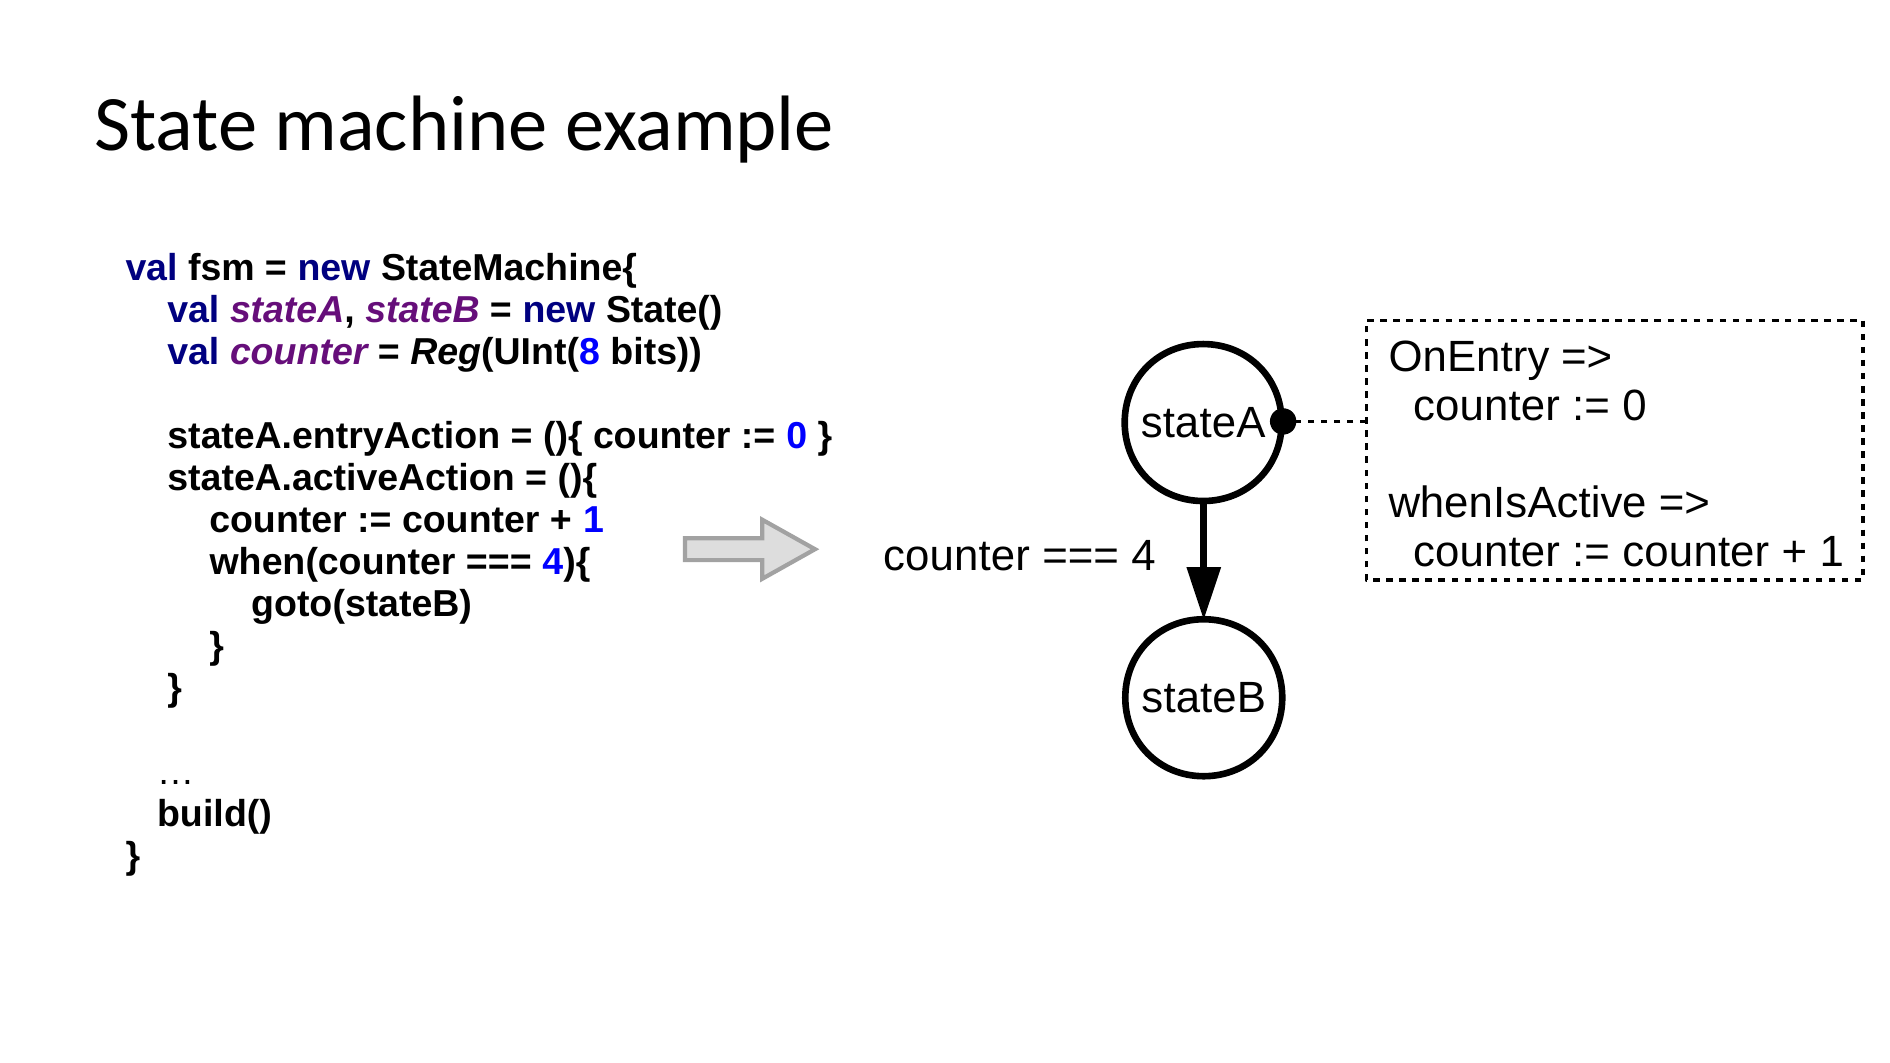

# State machine example
val fsm = new StateMachine{
 val stateA, stateB = new State()
 val counter = Reg(UInt(8 bits))
 stateA.entryAction = (){ counter := 0 }
 stateA.activeAction = (){
 counter := counter + 1
 when(counter === 4){
 goto(stateB)
 }
 }
 …
 build()
}